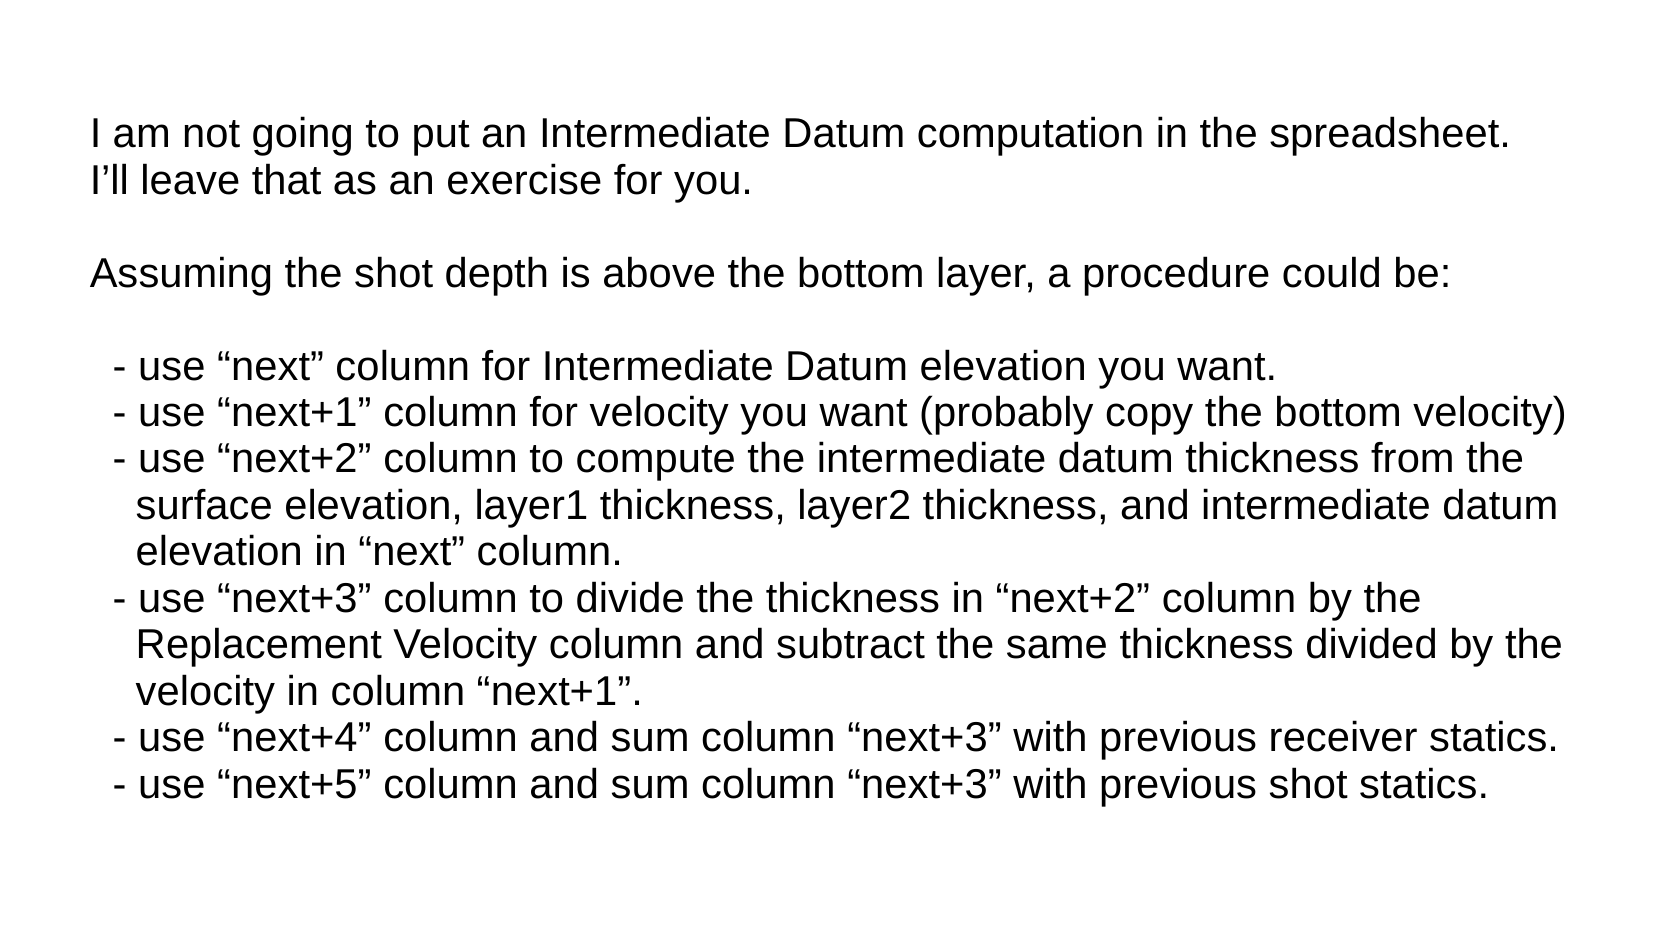

I am not going to put an Intermediate Datum computation in the spreadsheet.
I’ll leave that as an exercise for you.
Assuming the shot depth is above the bottom layer, a procedure could be:
 - use “next” column for Intermediate Datum elevation you want.
 - use “next+1” column for velocity you want (probably copy the bottom velocity)
 - use “next+2” column to compute the intermediate datum thickness from the surface elevation, layer1 thickness, layer2 thickness, and intermediate datum elevation in “next” column.
 - use “next+3” column to divide the thickness in “next+2” column by the Replacement Velocity column and subtract the same thickness divided by the velocity in column “next+1”.
 - use “next+4” column and sum column “next+3” with previous receiver statics.
 - use “next+5” column and sum column “next+3” with previous shot statics.